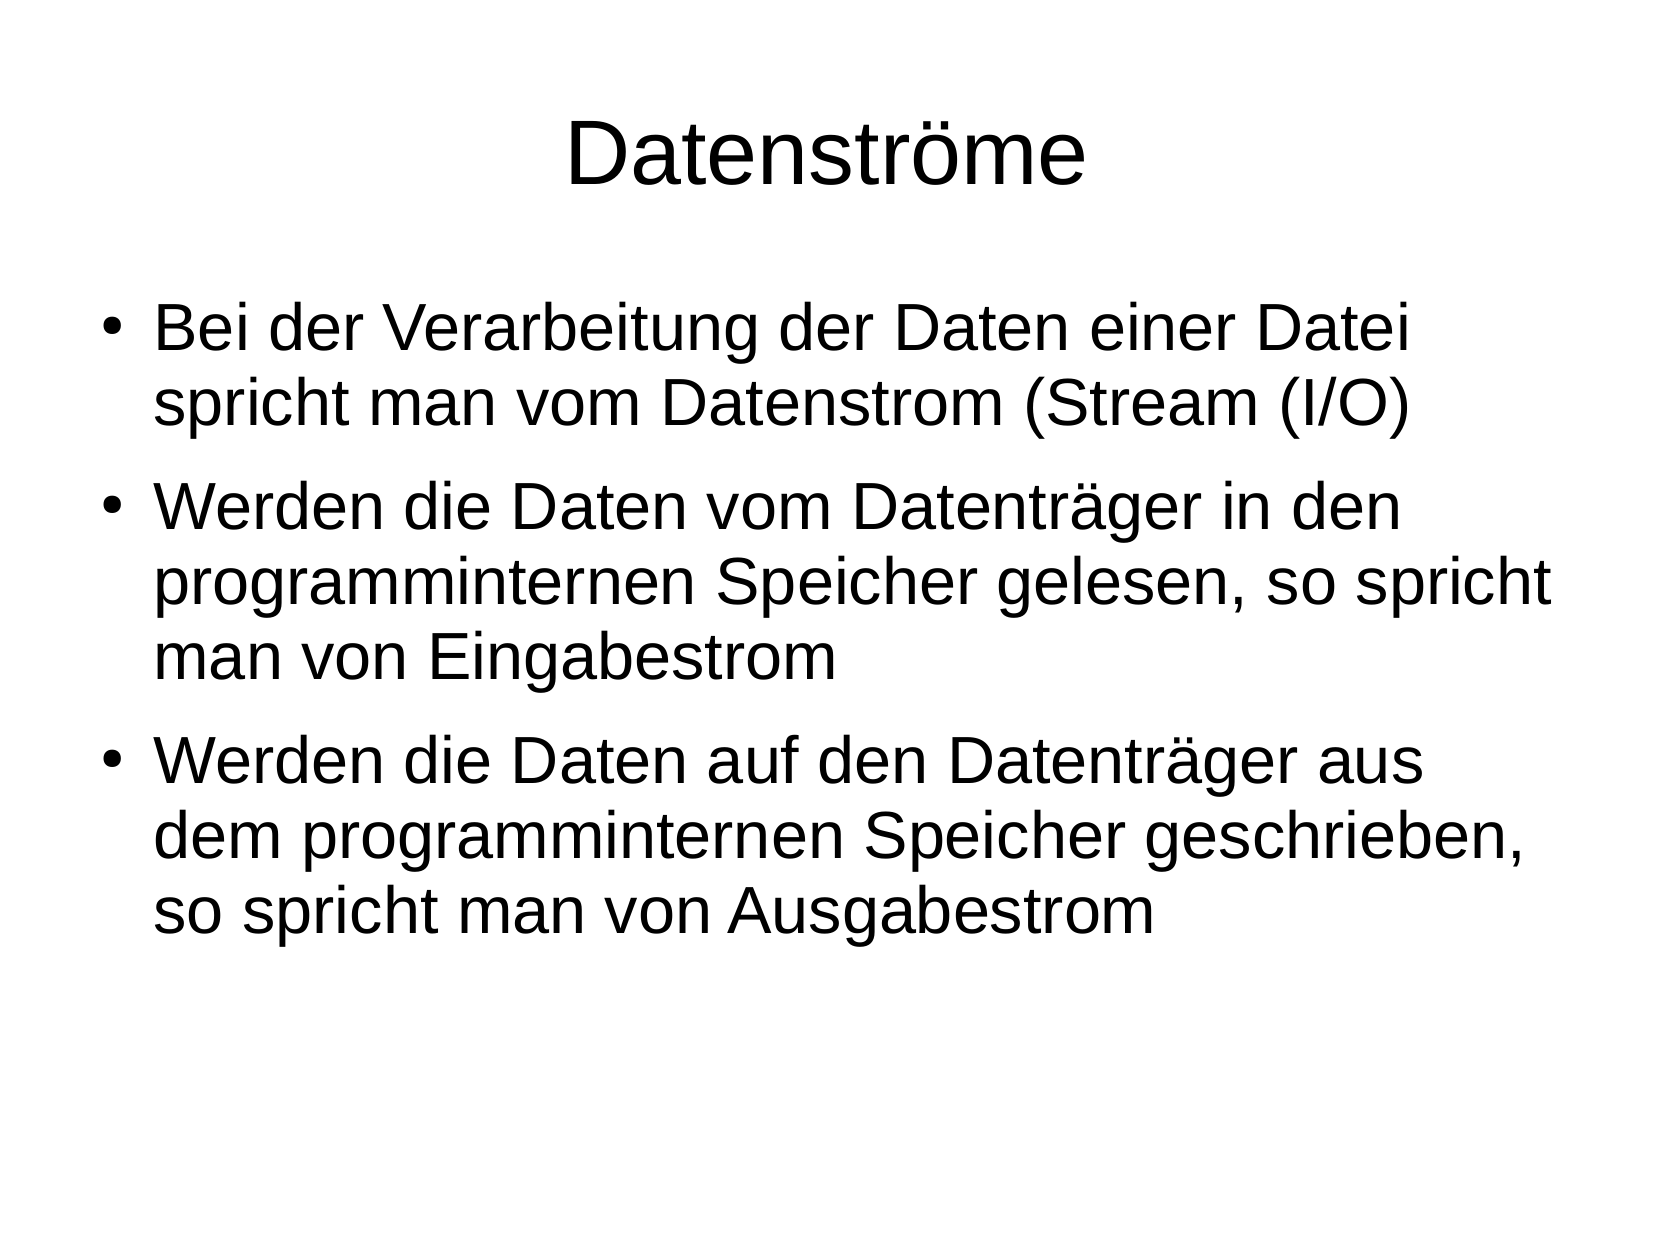

# Datenströme
Bei der Verarbeitung der Daten einer Datei spricht man vom Datenstrom (Stream (I/O)
Werden die Daten vom Datenträger in den programminternen Speicher gelesen, so spricht man von Eingabestrom
Werden die Daten auf den Datenträger aus dem programminternen Speicher geschrieben, so spricht man von Ausgabestrom